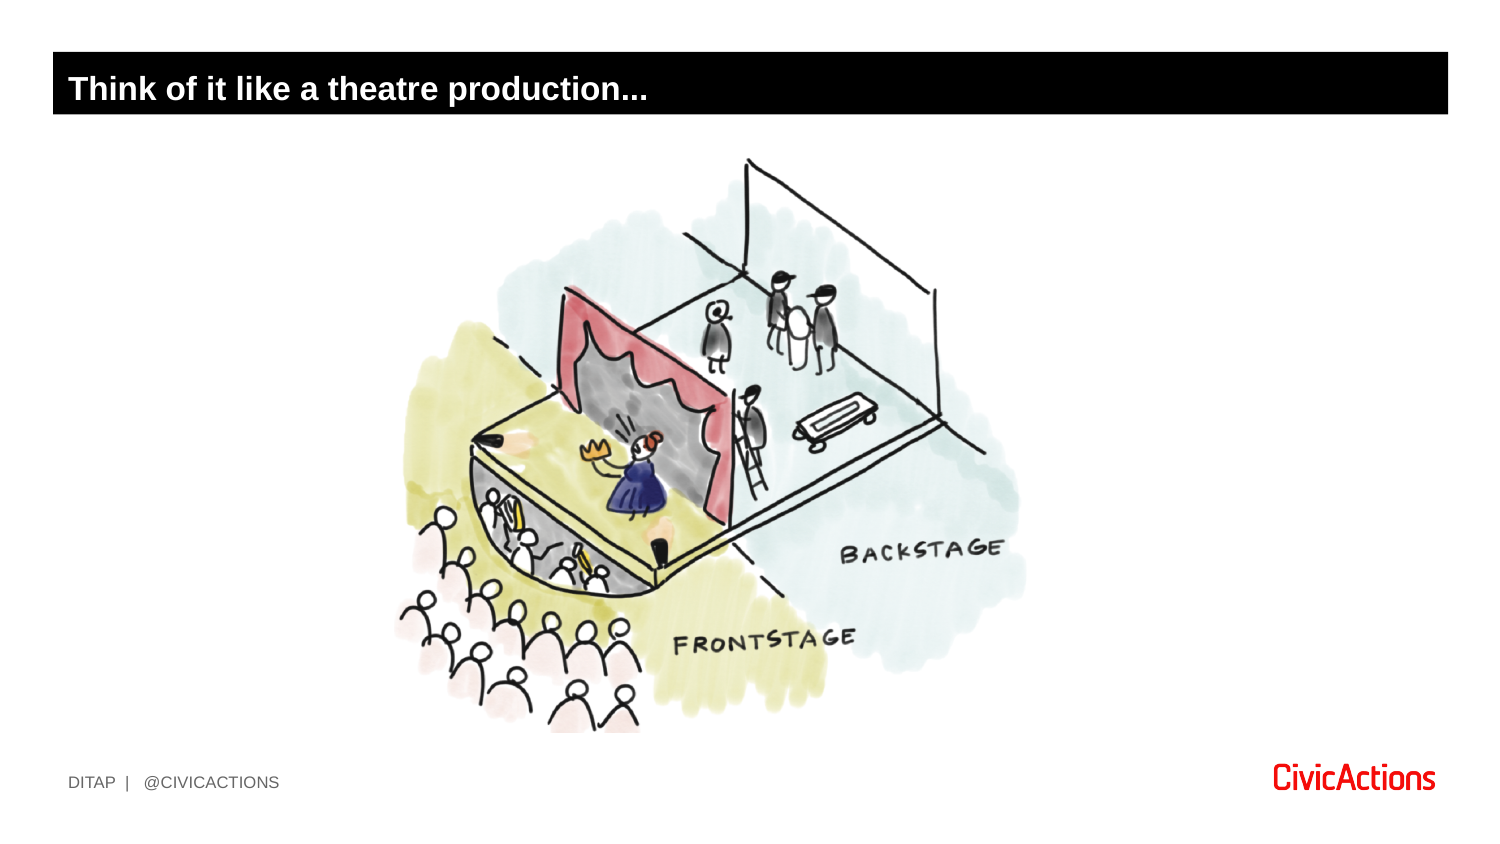

# Think of it like a theatre production...